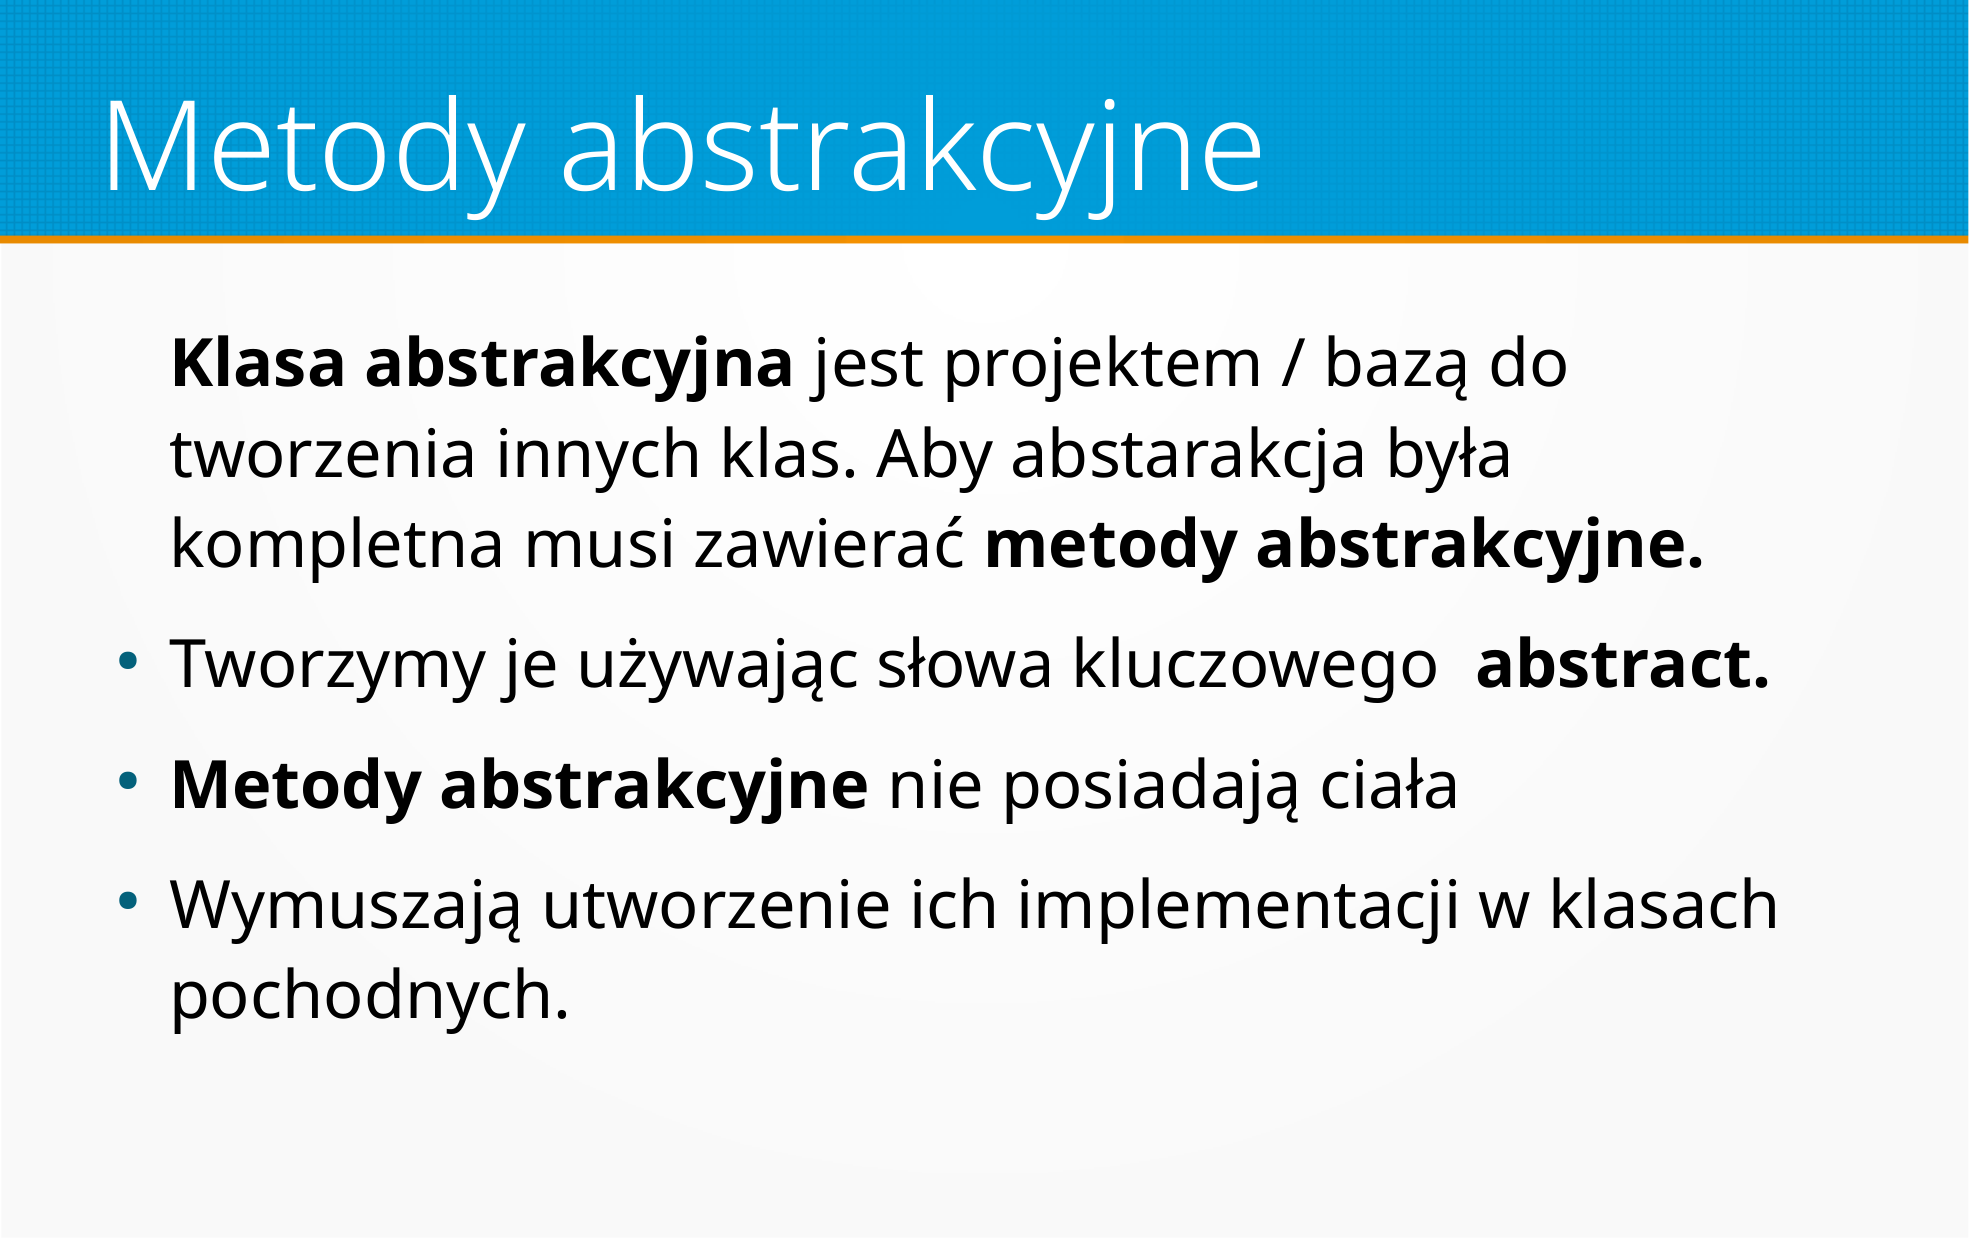

# Metody abstrakcyjne
Klasa abstrakcyjna jest projektem / bazą do tworzenia innych klas. Aby abstarakcja była kompletna musi zawierać metody abstrakcyjne.
Tworzymy je używając słowa kluczowego abstract.
Metody abstrakcyjne nie posiadają ciała
Wymuszają utworzenie ich implementacji w klasach pochodnych.